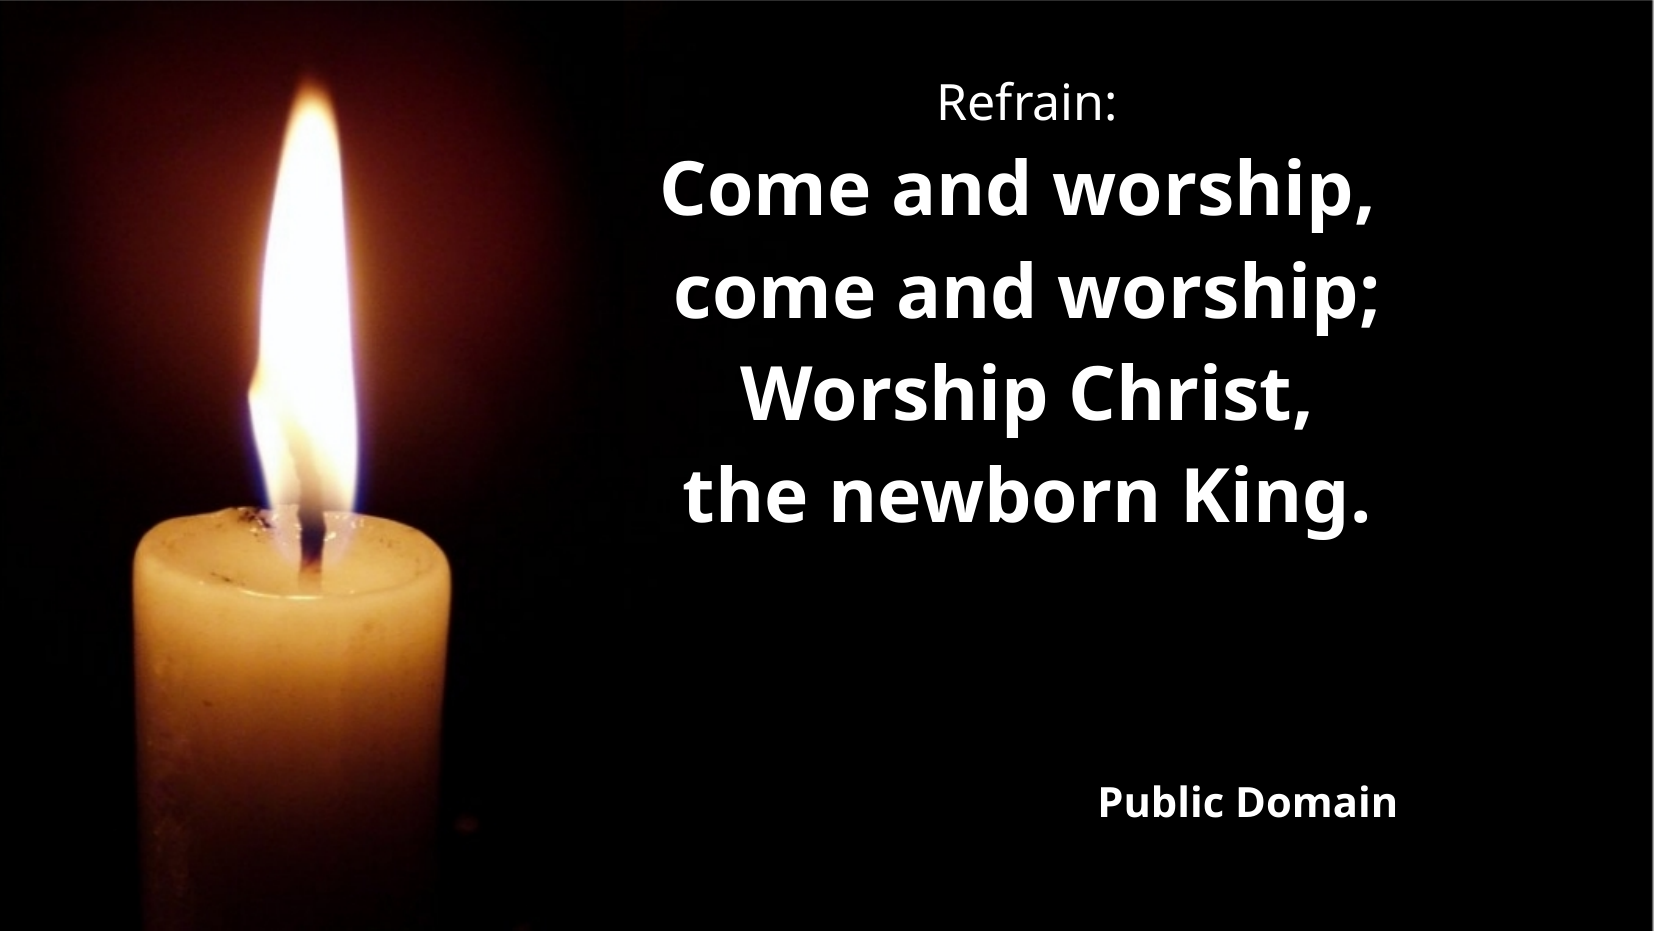

Refrain:
Come and worship,
come and worship;
Worship Christ,
the newborn King.
 Public Domain